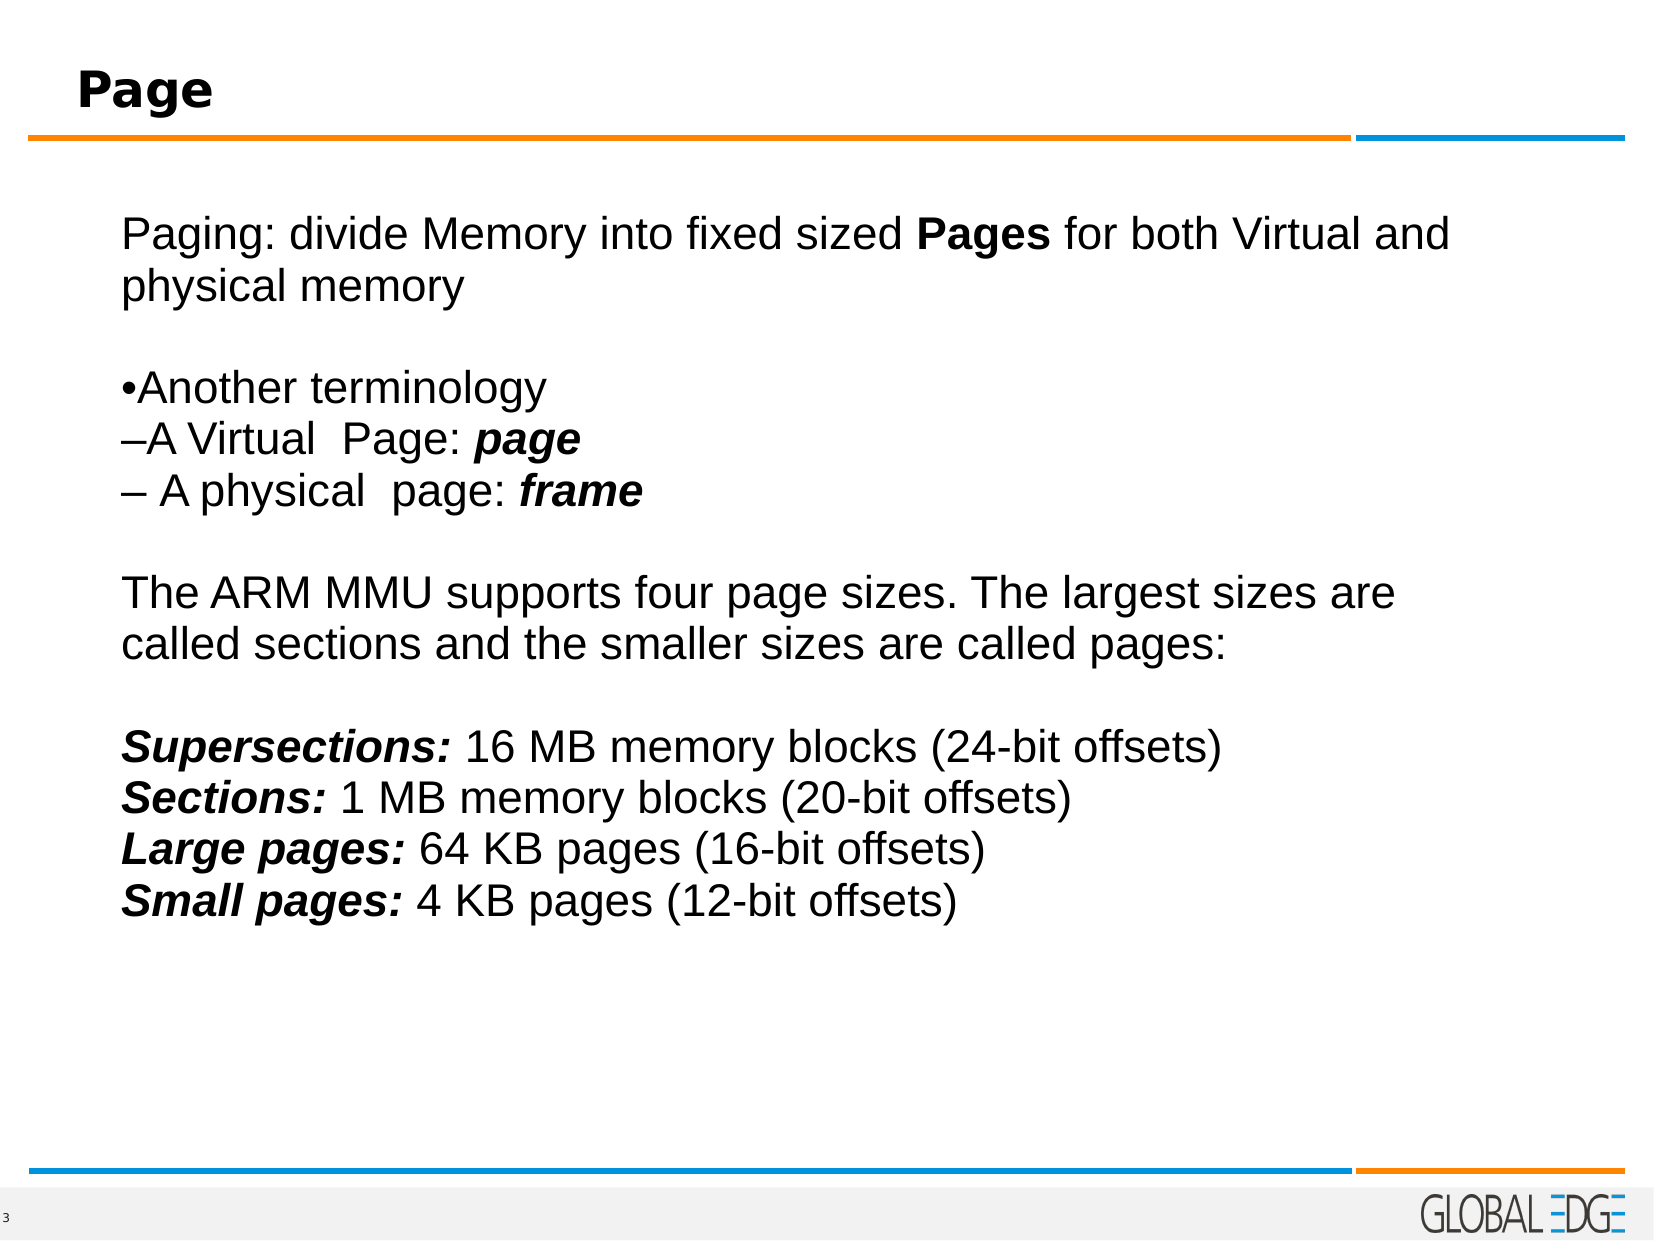

Page
Paging: divide Memory into fixed sized Pages for both Virtual and
physical memory
•Another terminology
–A Virtual Page: page
– A physical page: frame
The ARM MMU supports four page sizes. The largest sizes are
called sections and the smaller sizes are called pages:
Supersections: 16 MB memory blocks (24-bit offsets)
Sections: 1 MB memory blocks (20-bit offsets)
Large pages: 64 KB pages (16-bit offsets)
Small pages: 4 KB pages (12-bit offsets)
3